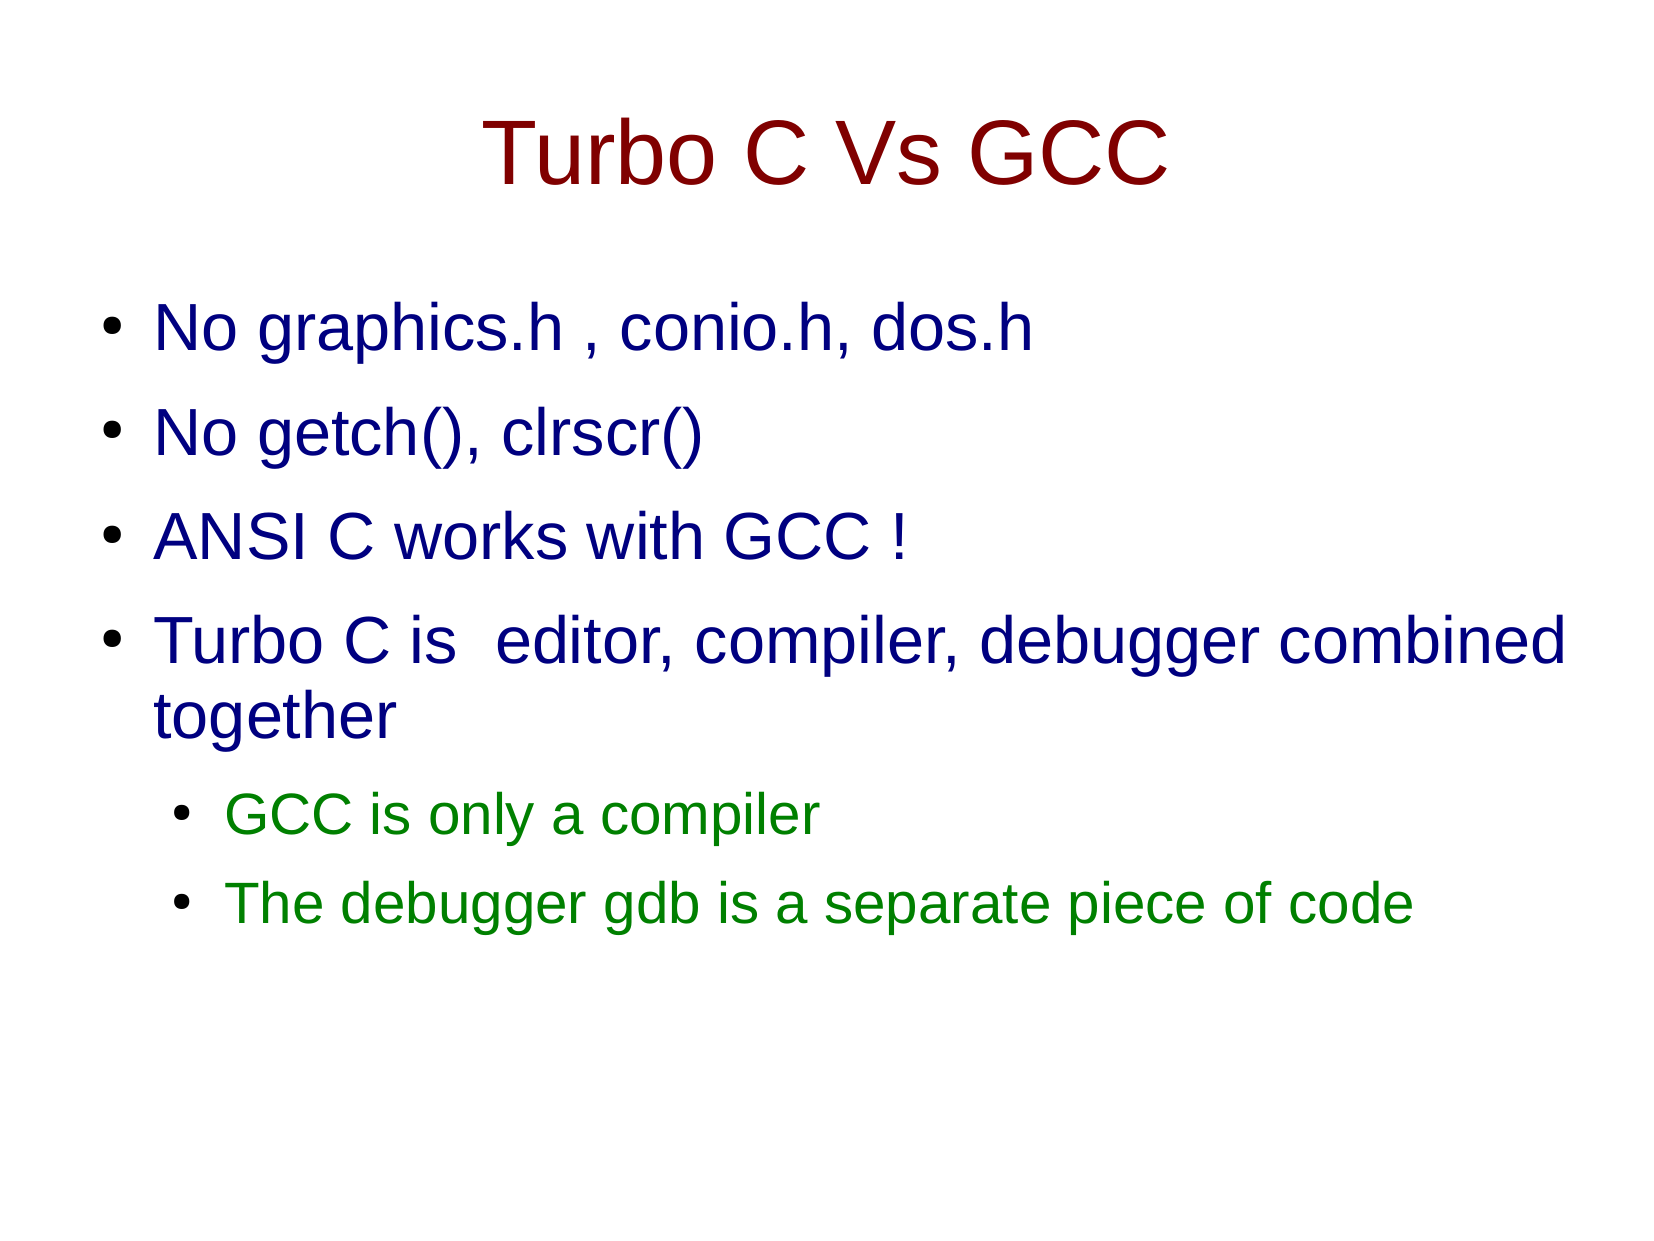

# Turbo C Vs GCC
No graphics.h , conio.h, dos.h
No getch(), clrscr()
ANSI C works with GCC !
Turbo C is editor, compiler, debugger combined together
GCC is only a compiler
The debugger gdb is a separate piece of code